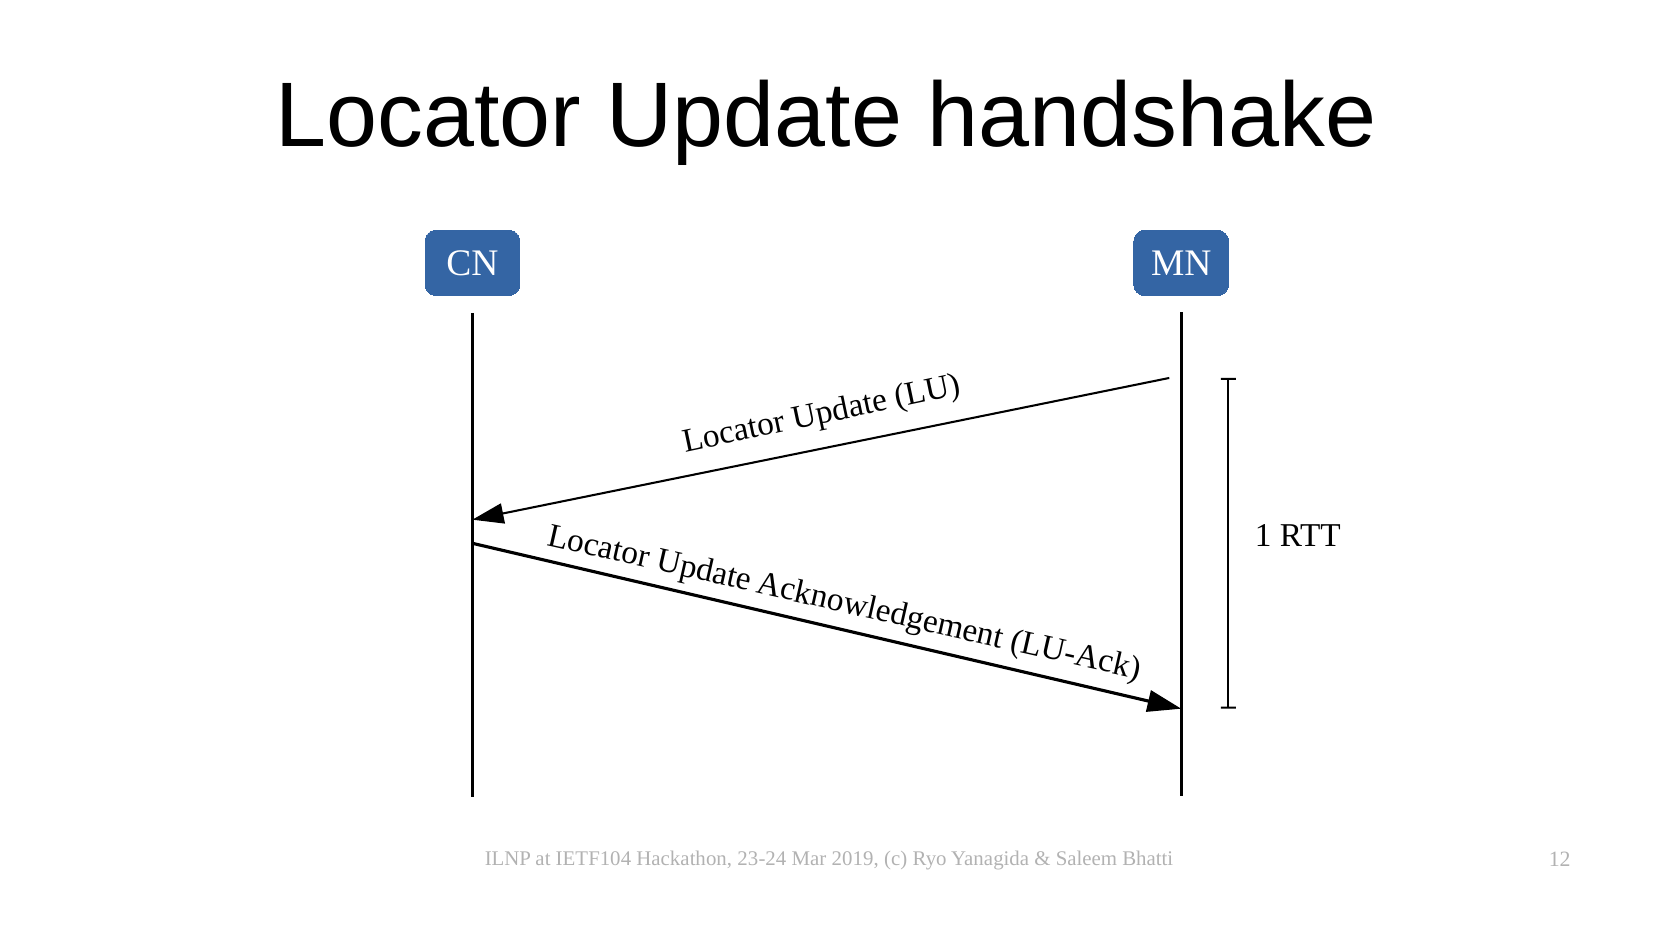

# Locator Update handshake
CN
MN
Locator Update (LU)
1 RTT
Locator Update Acknowledgement (LU-Ack)
ILNP at IETF104 Hackathon, 23-24 Mar 2019, (c) Ryo Yanagida & Saleem Bhatti
12